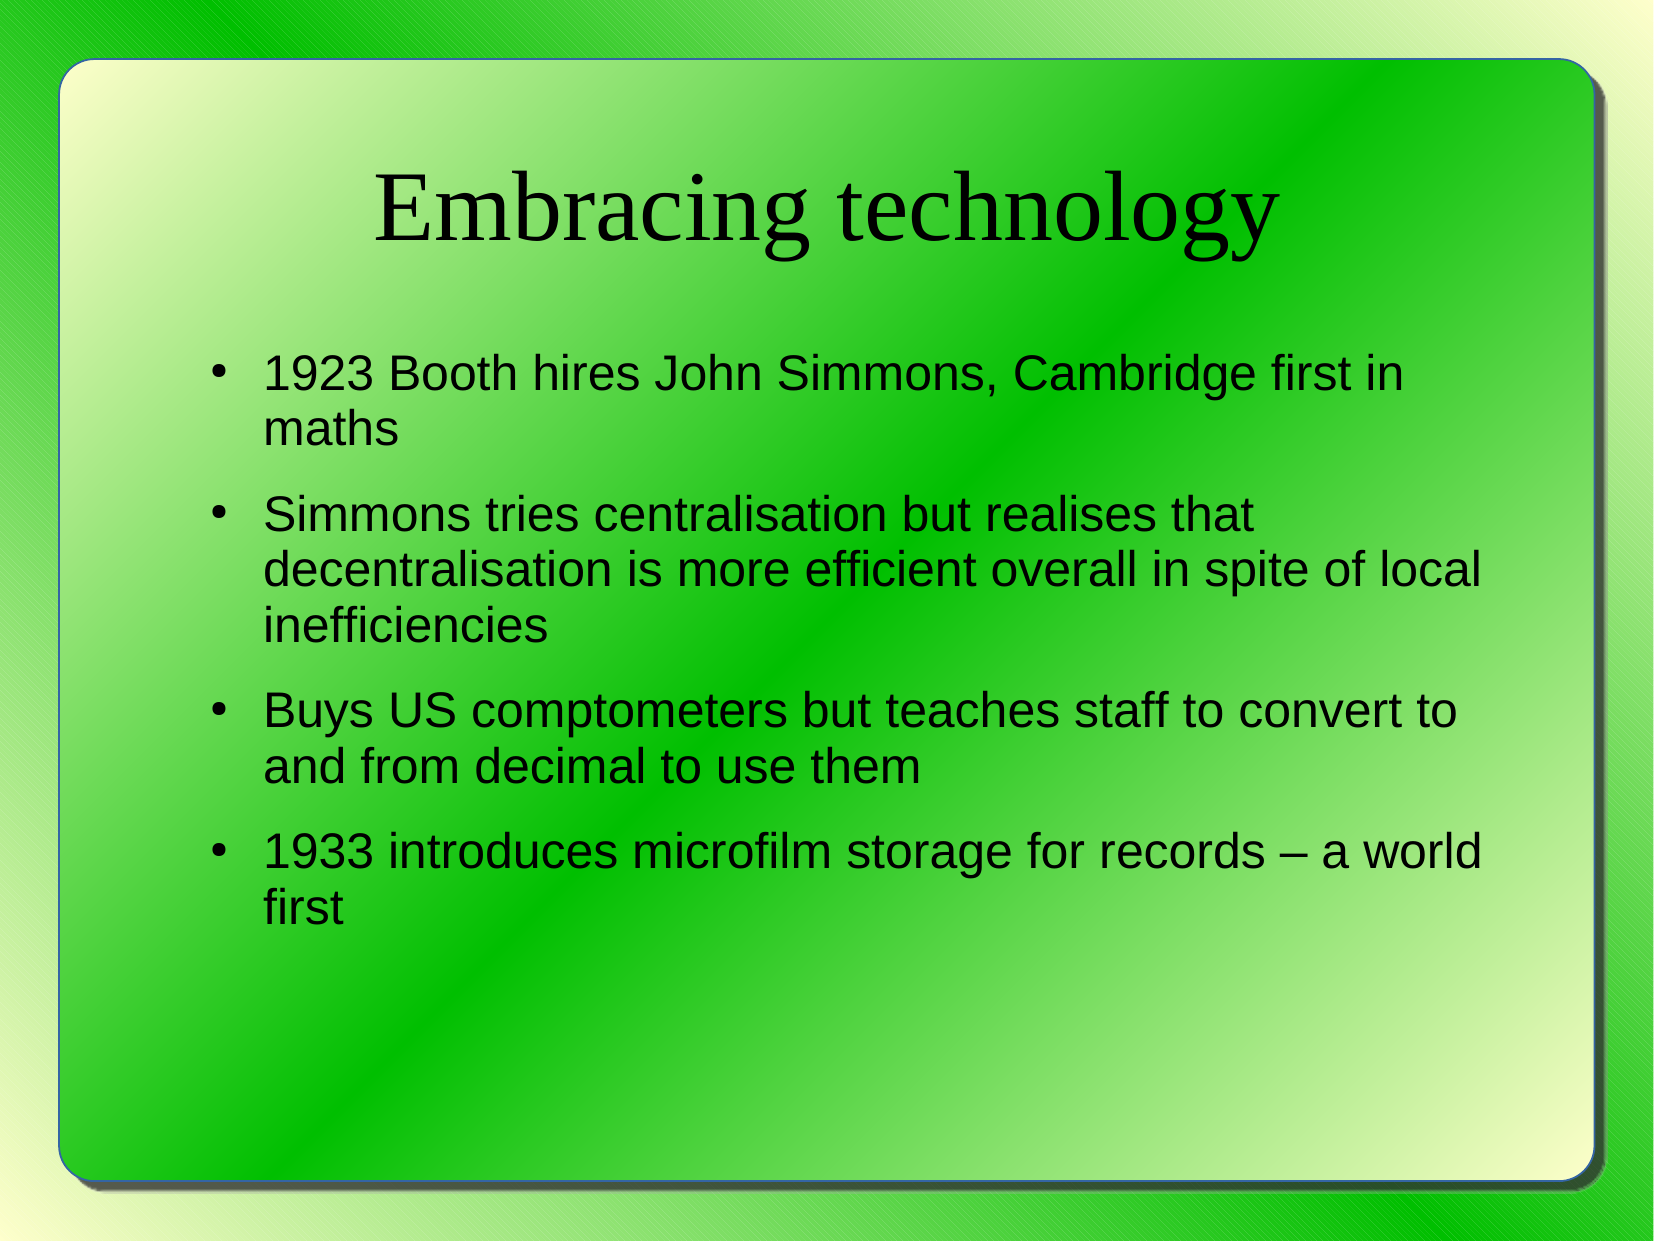

# Embracing technology
1923 Booth hires John Simmons, Cambridge first in maths
Simmons tries centralisation but realises that decentralisation is more efficient overall in spite of local inefficiencies
Buys US comptometers but teaches staff to convert to and from decimal to use them
1933 introduces microfilm storage for records – a world first